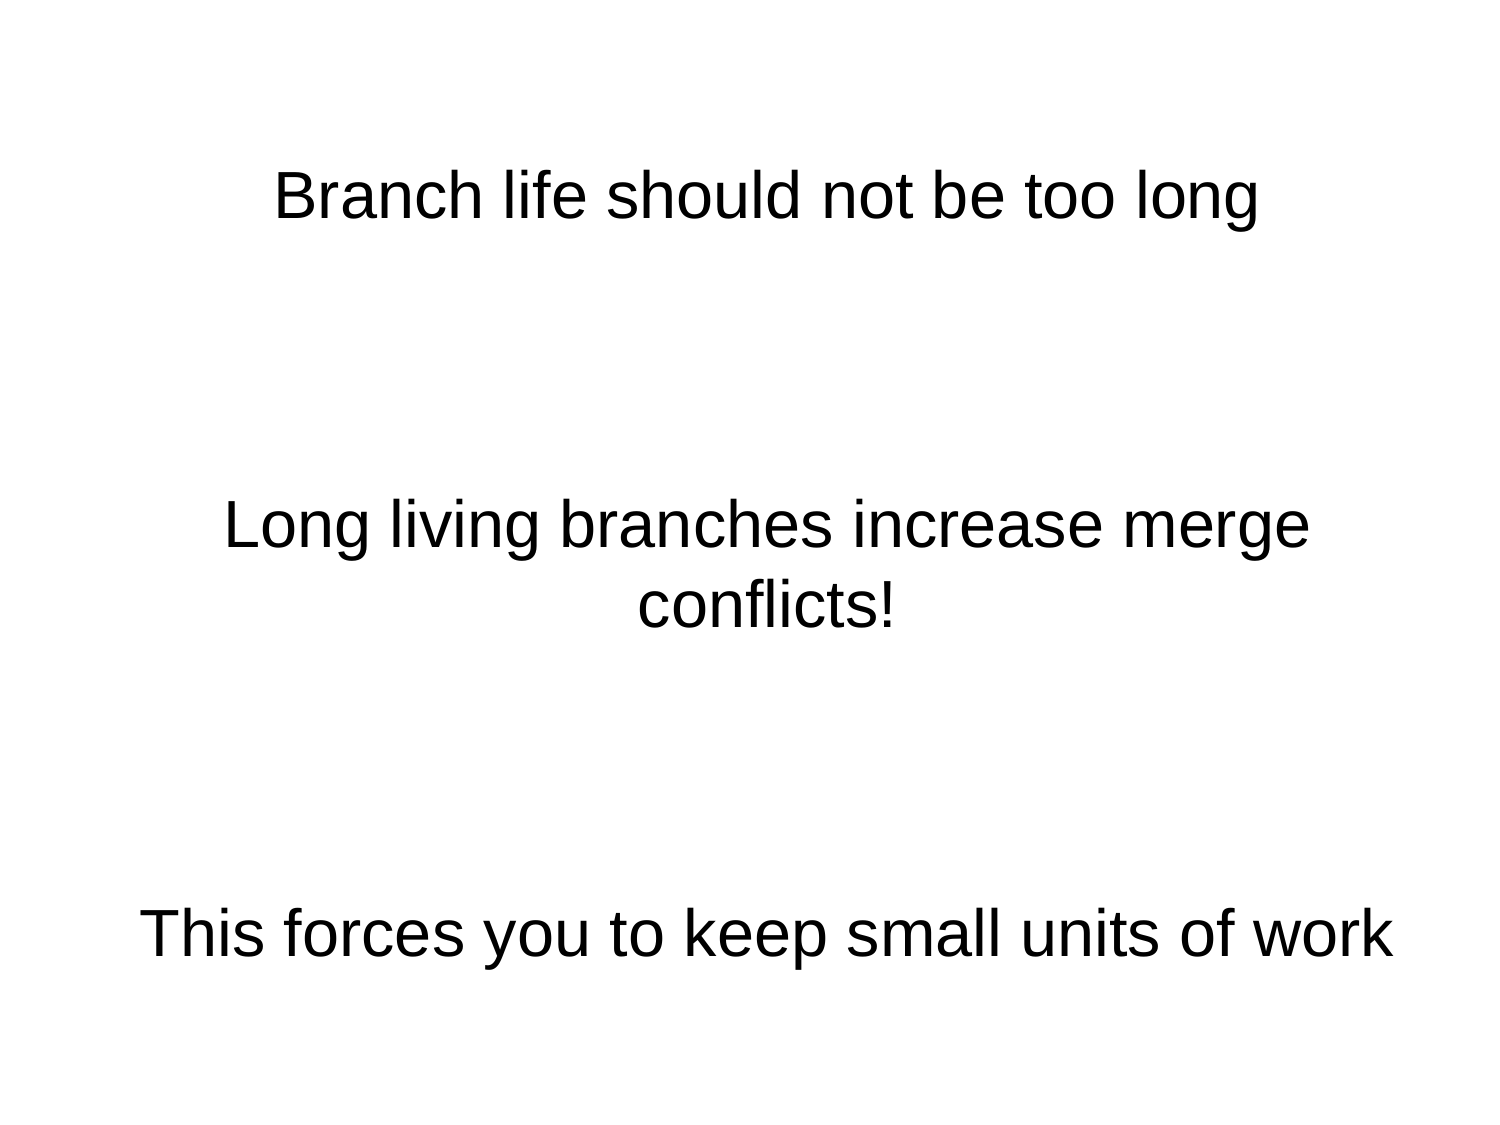

# Branch life should not be too long
Long living branches increase merge conflicts!
This forces you to keep small units of work